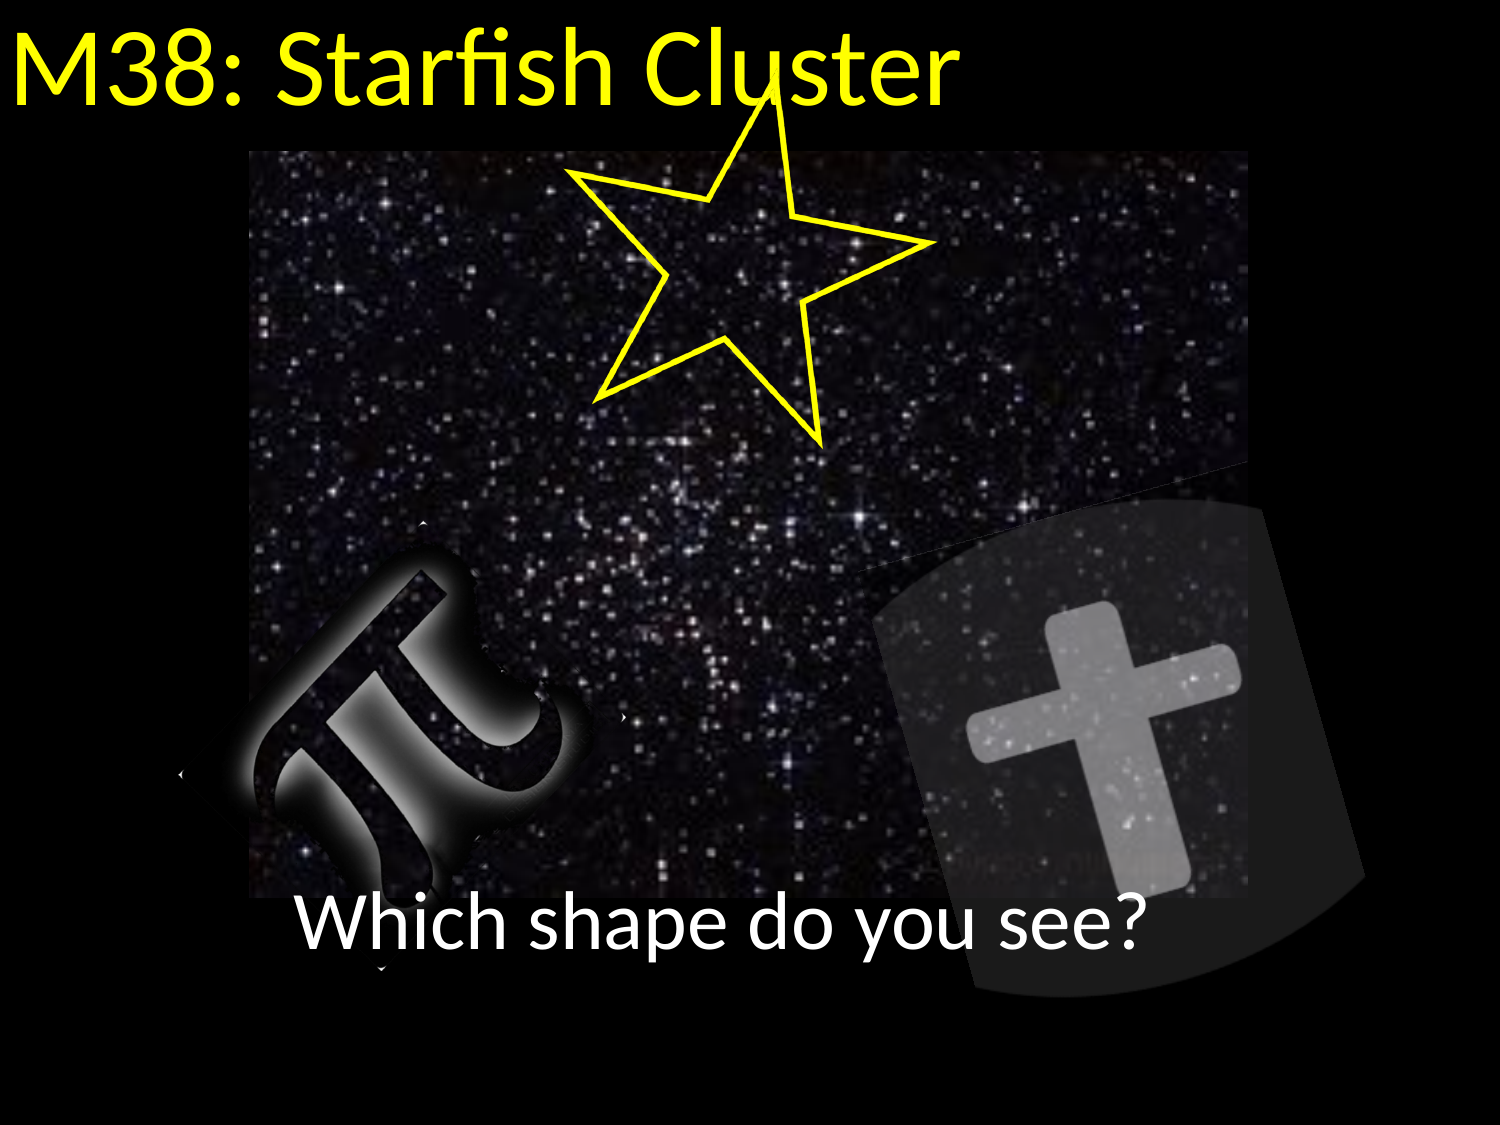

M38: Starfish Cluster
Which shape do you see?